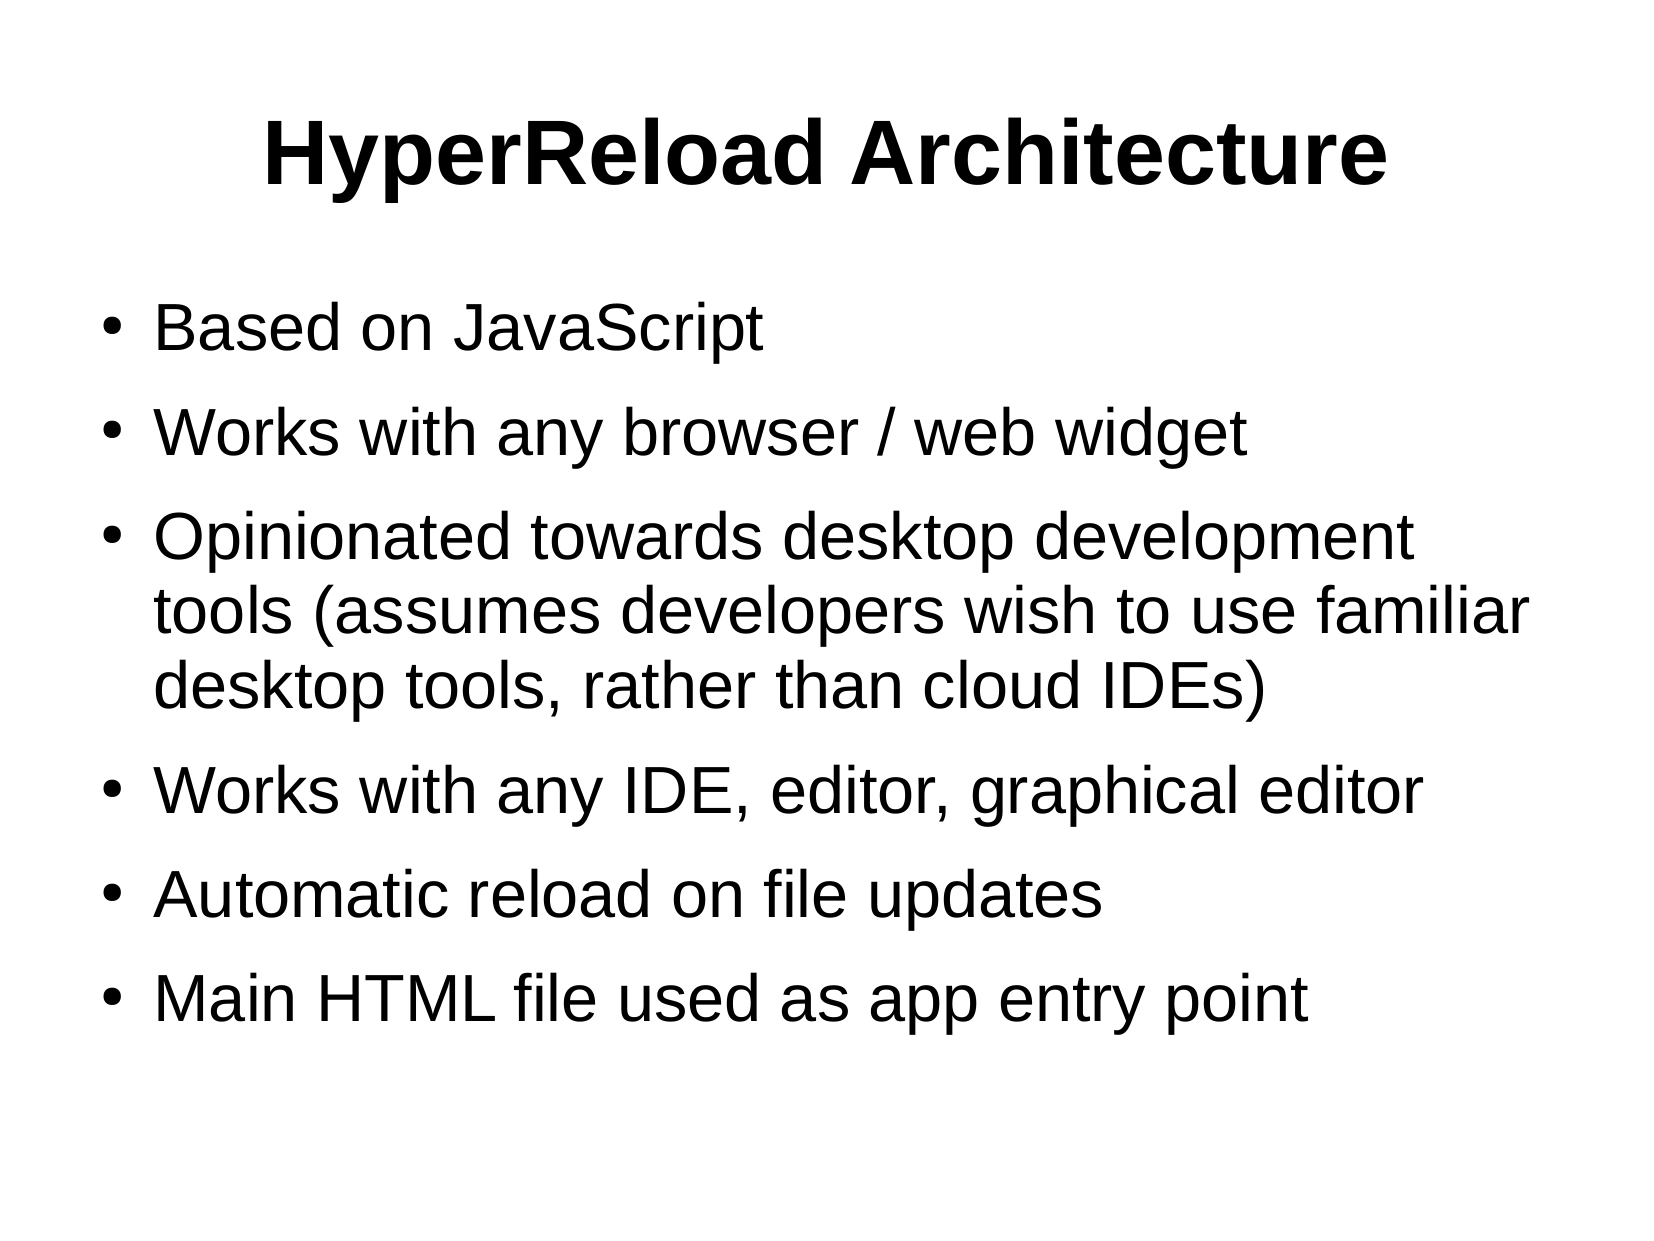

# HyperReload Architecture
Based on JavaScript
Works with any browser / web widget
Opinionated towards desktop development tools (assumes developers wish to use familiar desktop tools, rather than cloud IDEs)
Works with any IDE, editor, graphical editor
Automatic reload on file updates
Main HTML file used as app entry point